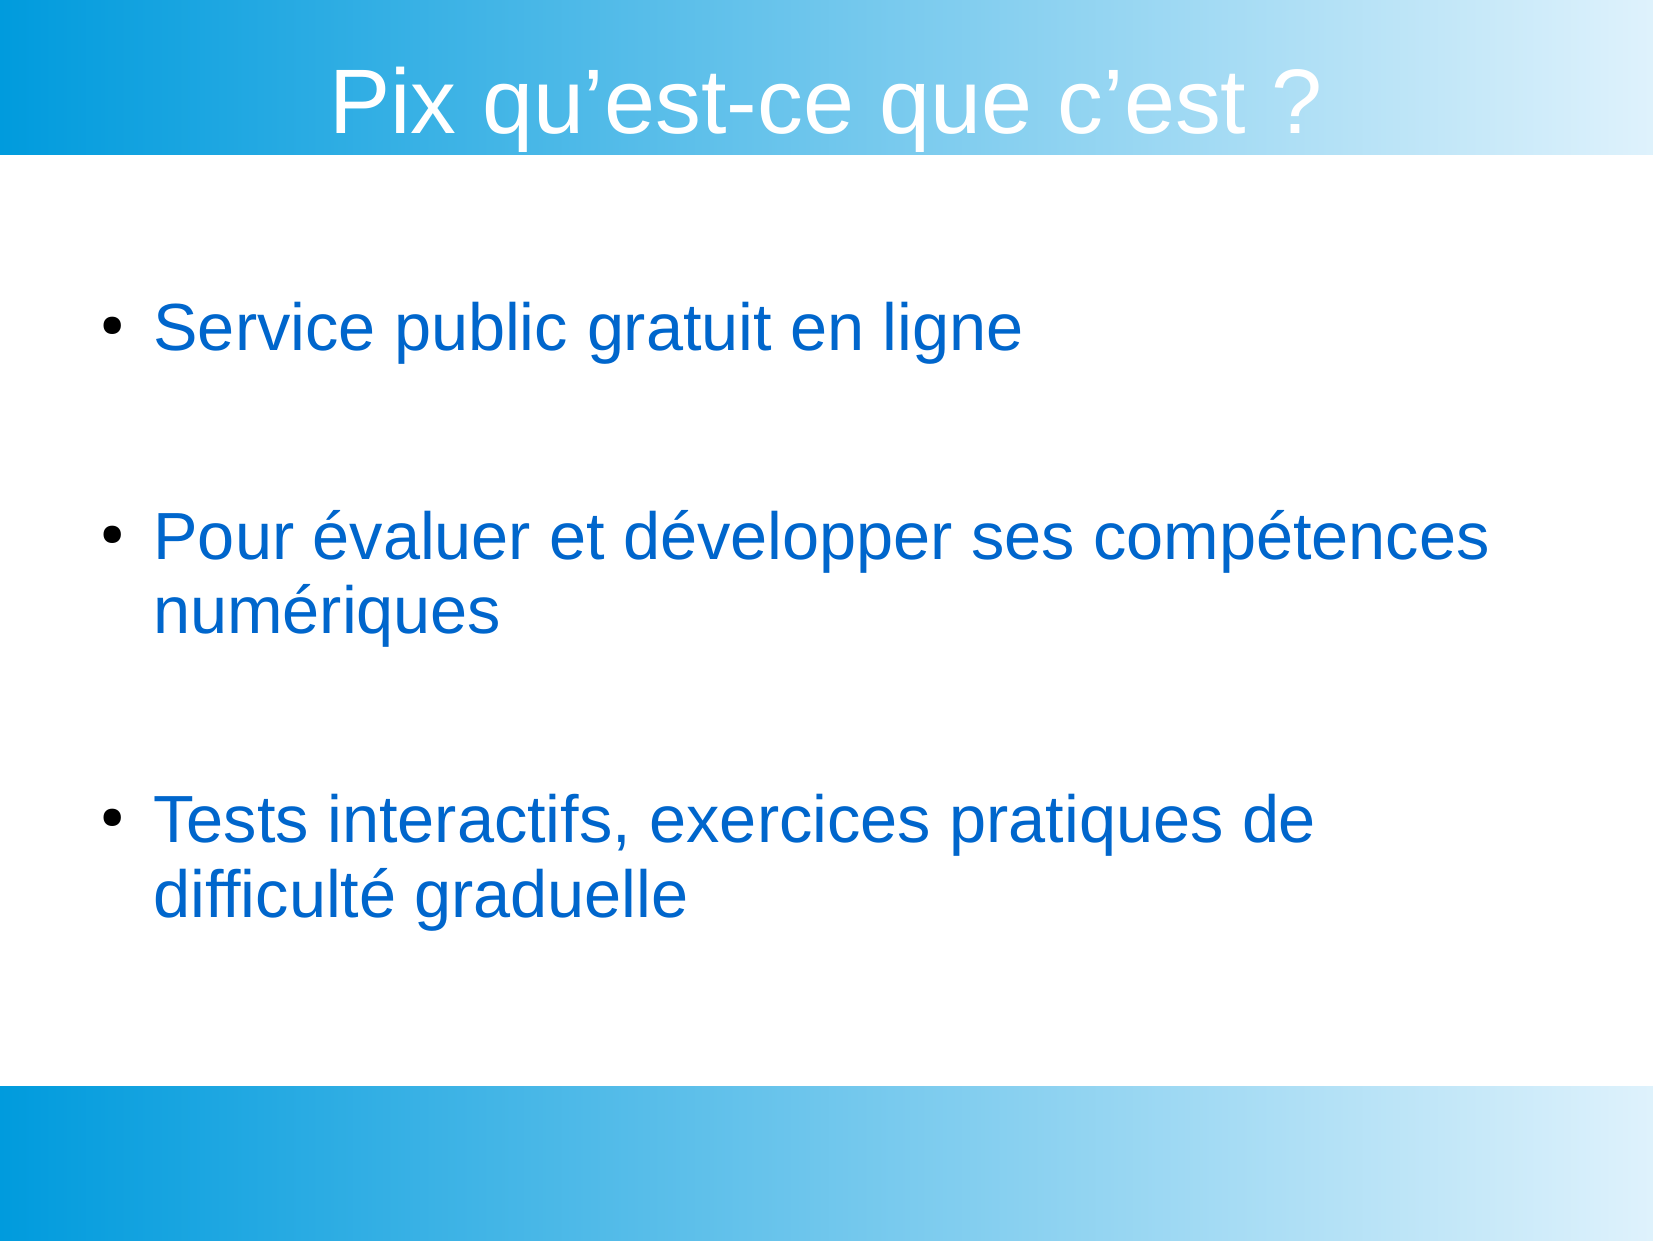

# Pix qu’est-ce que c’est ?
Service public gratuit en ligne
Pour évaluer et développer ses compétences numériques
Tests interactifs, exercices pratiques de difficulté graduelle